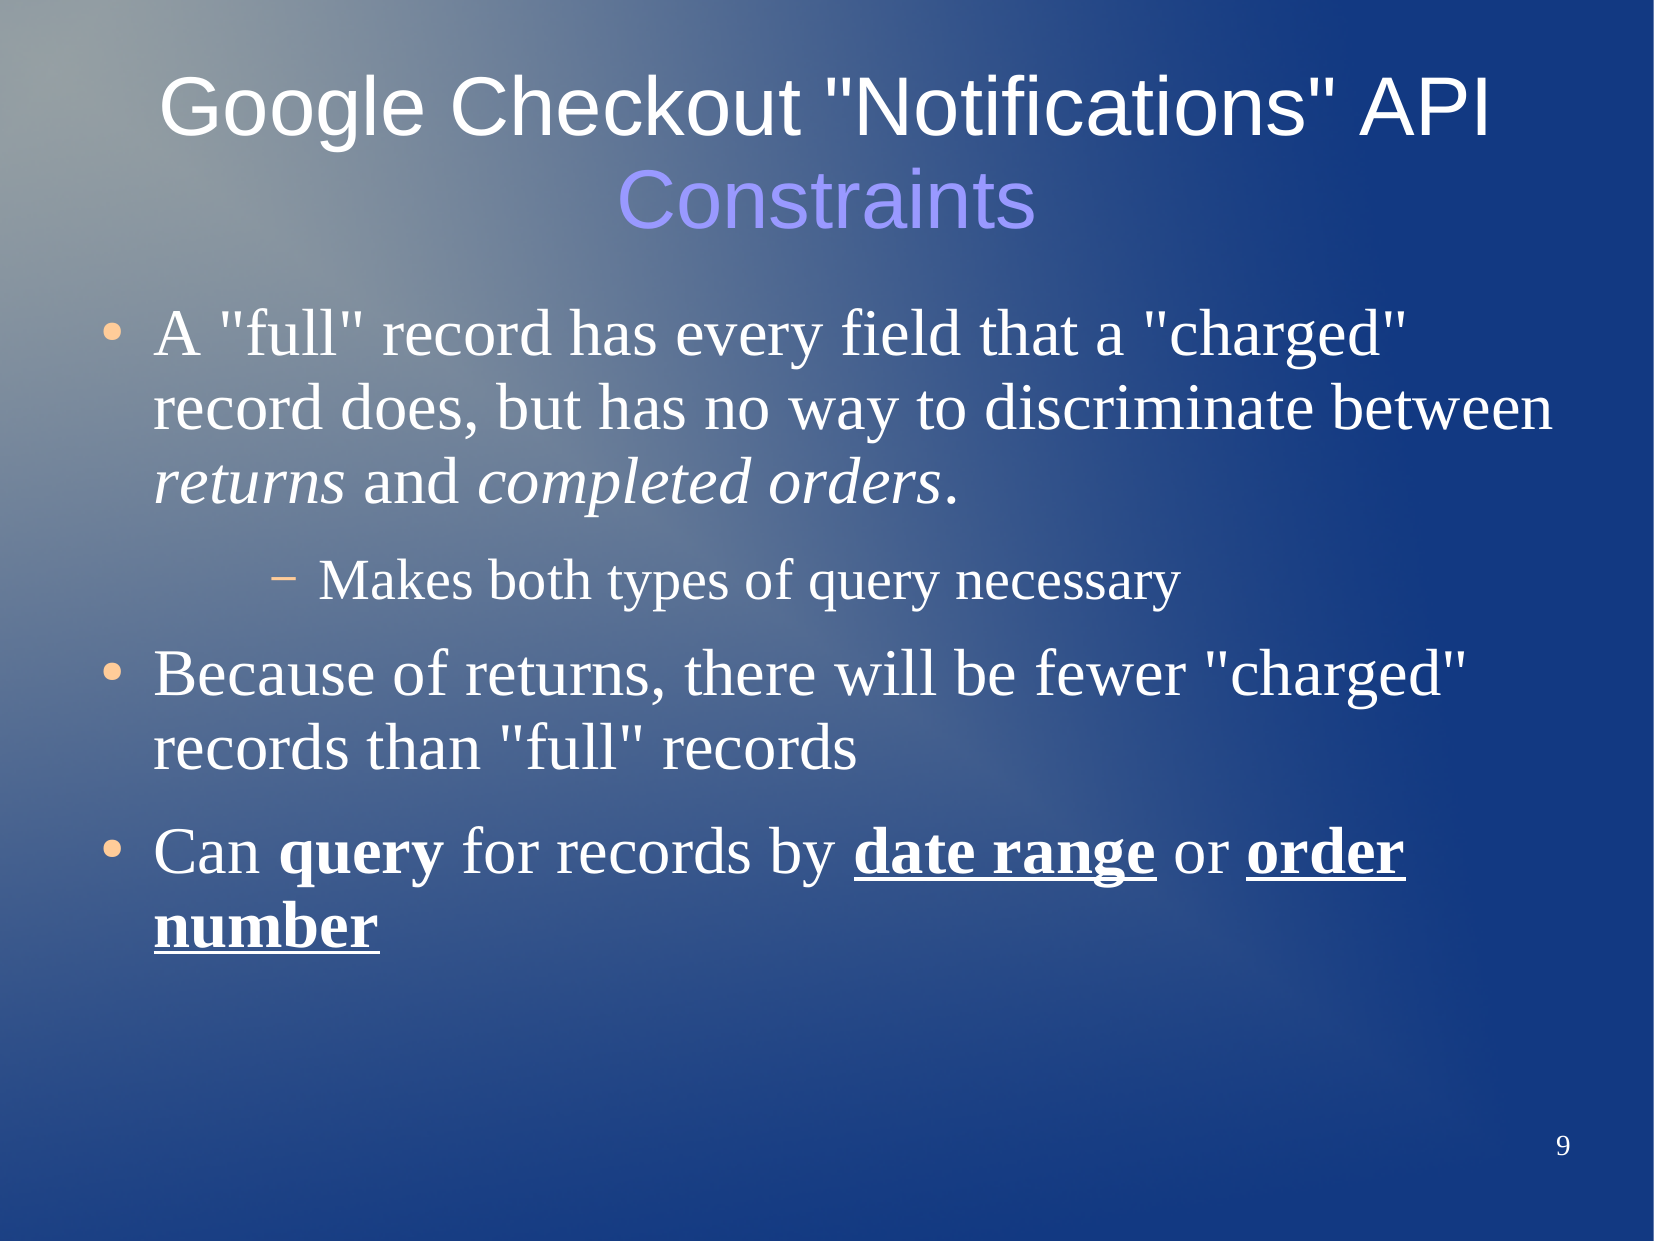

# Google Checkout "Notifications" API Constraints
A "full" record has every field that a "charged" record does, but has no way to discriminate between returns and completed orders.
Makes both types of query necessary
Because of returns, there will be fewer "charged" records than "full" records
Can query for records by date range or order number
9